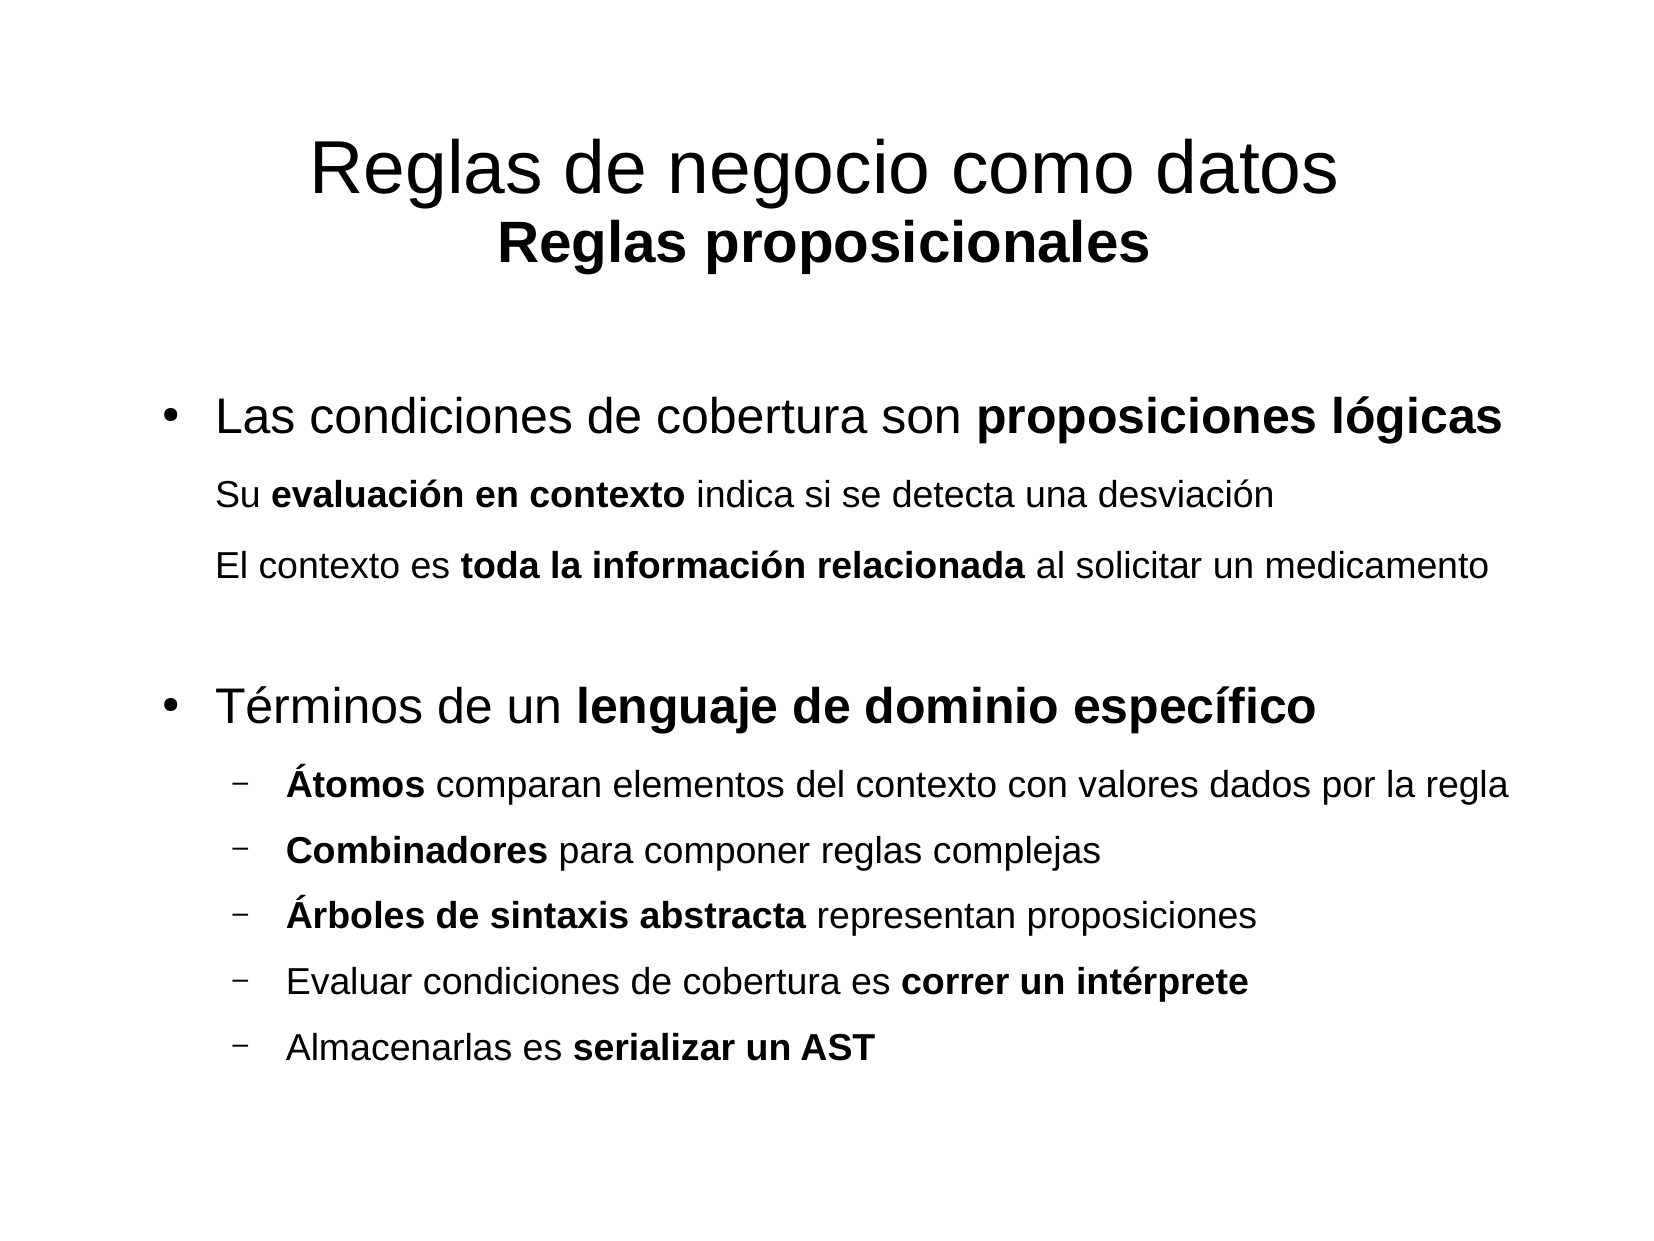

# Reglas de negocio como datos Reglas proposicionales
Las condiciones de cobertura son proposiciones lógicas
Su evaluación en contexto indica si se detecta una desviación
El contexto es toda la información relacionada al solicitar un medicamento
Términos de un lenguaje de dominio específico
Átomos comparan elementos del contexto con valores dados por la regla
Combinadores para componer reglas complejas
Árboles de sintaxis abstracta representan proposiciones
Evaluar condiciones de cobertura es correr un intérprete
Almacenarlas es serializar un AST